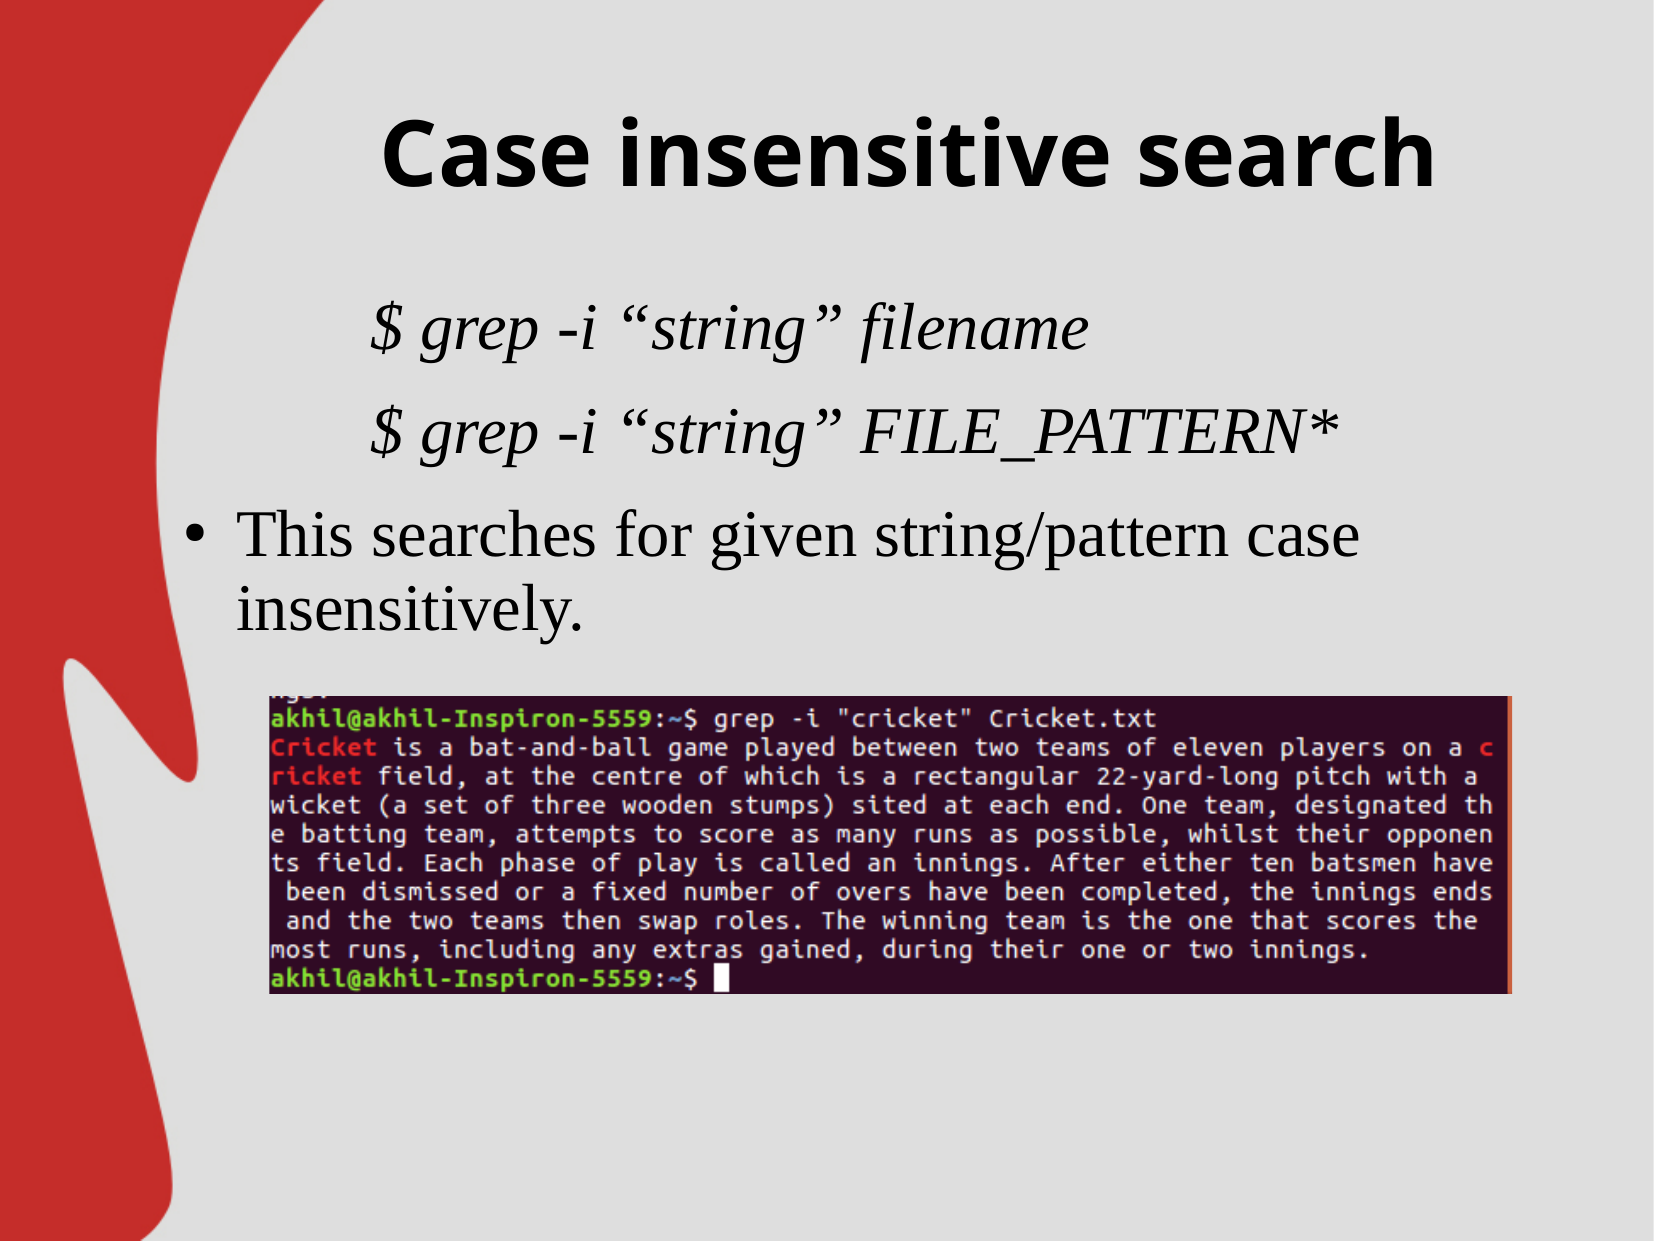

# Case insensitive search
 $ grep -i “string” filename
 $ grep -i “string” FILE_PATTERN*
This searches for given string/pattern case insensitively.